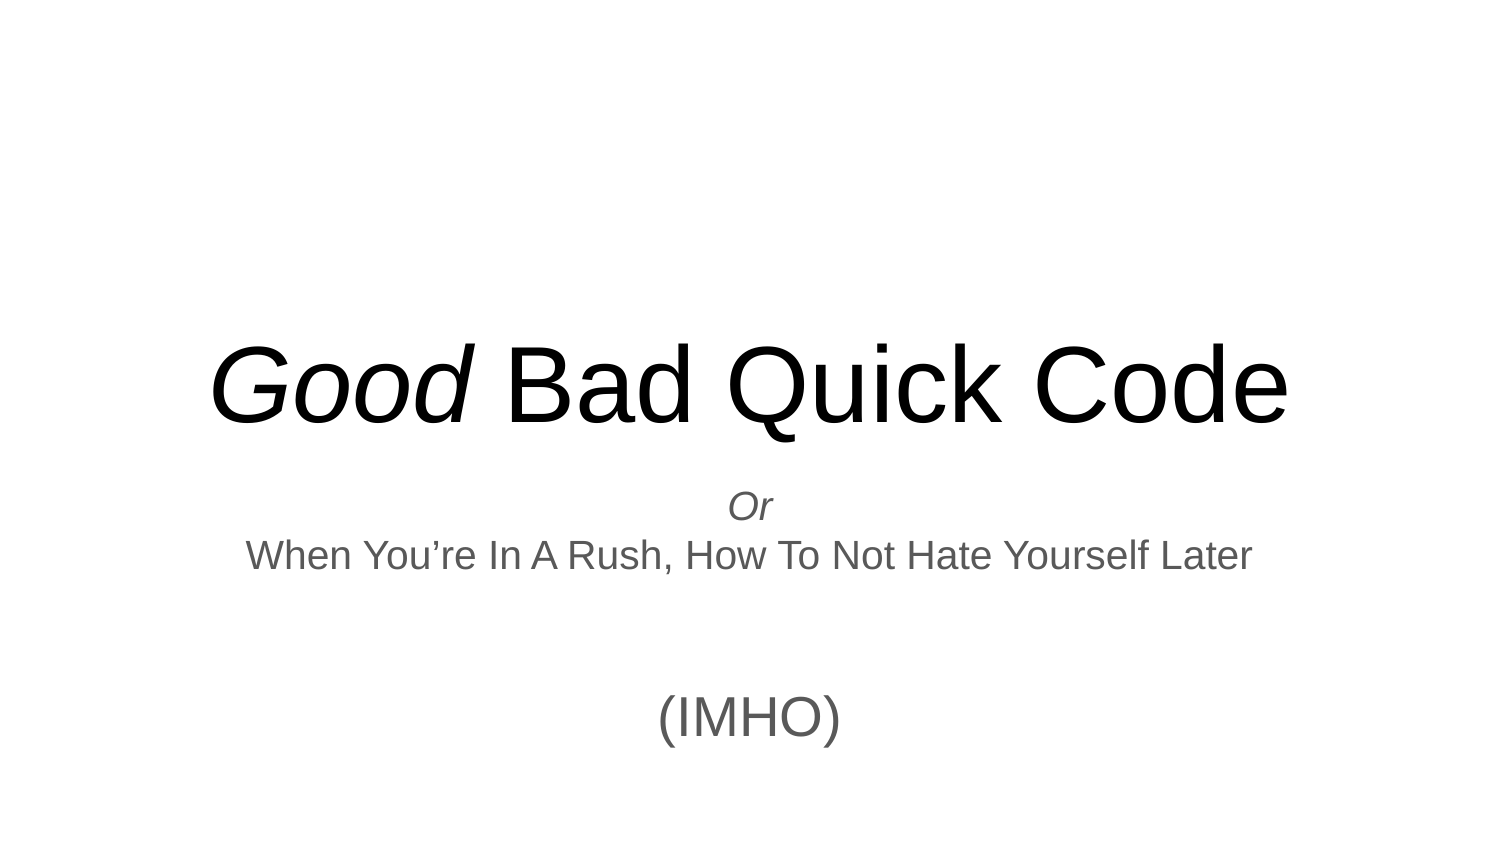

# Good Bad Quick Code
Or
When You’re In A Rush, How To Not Hate Yourself Later
(IMHO)